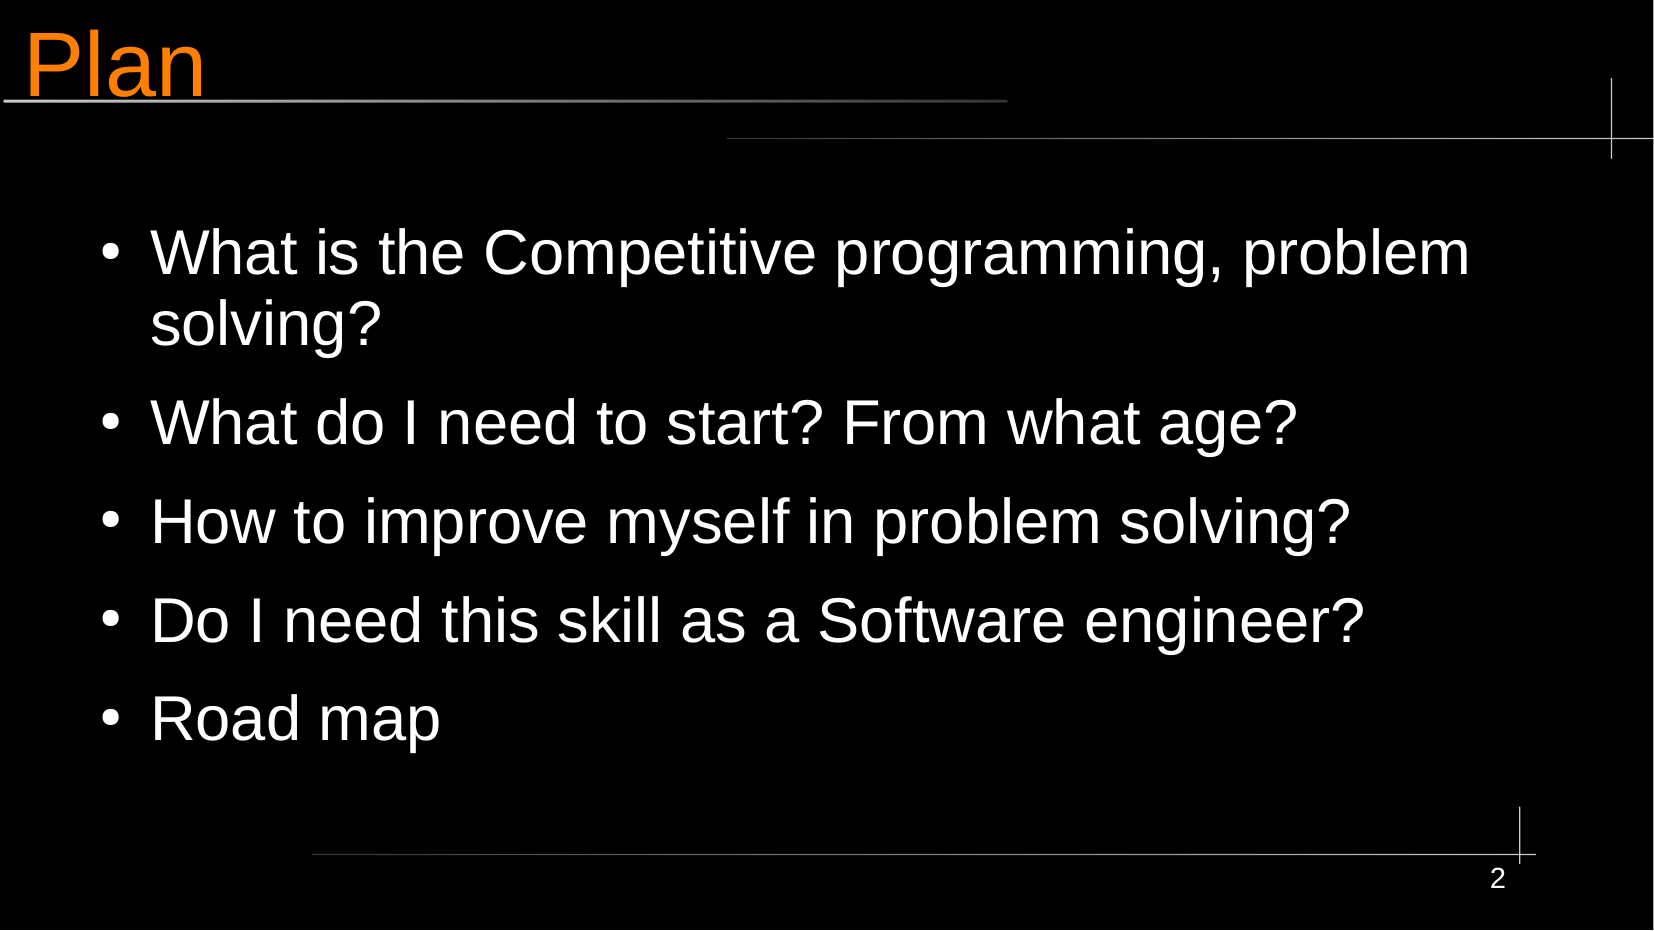

# Plan
What is the Competitive programming, problem solving?
What do I need to start? From what age?
How to improve myself in problem solving?
Do I need this skill as a Software engineer?
Road map
2